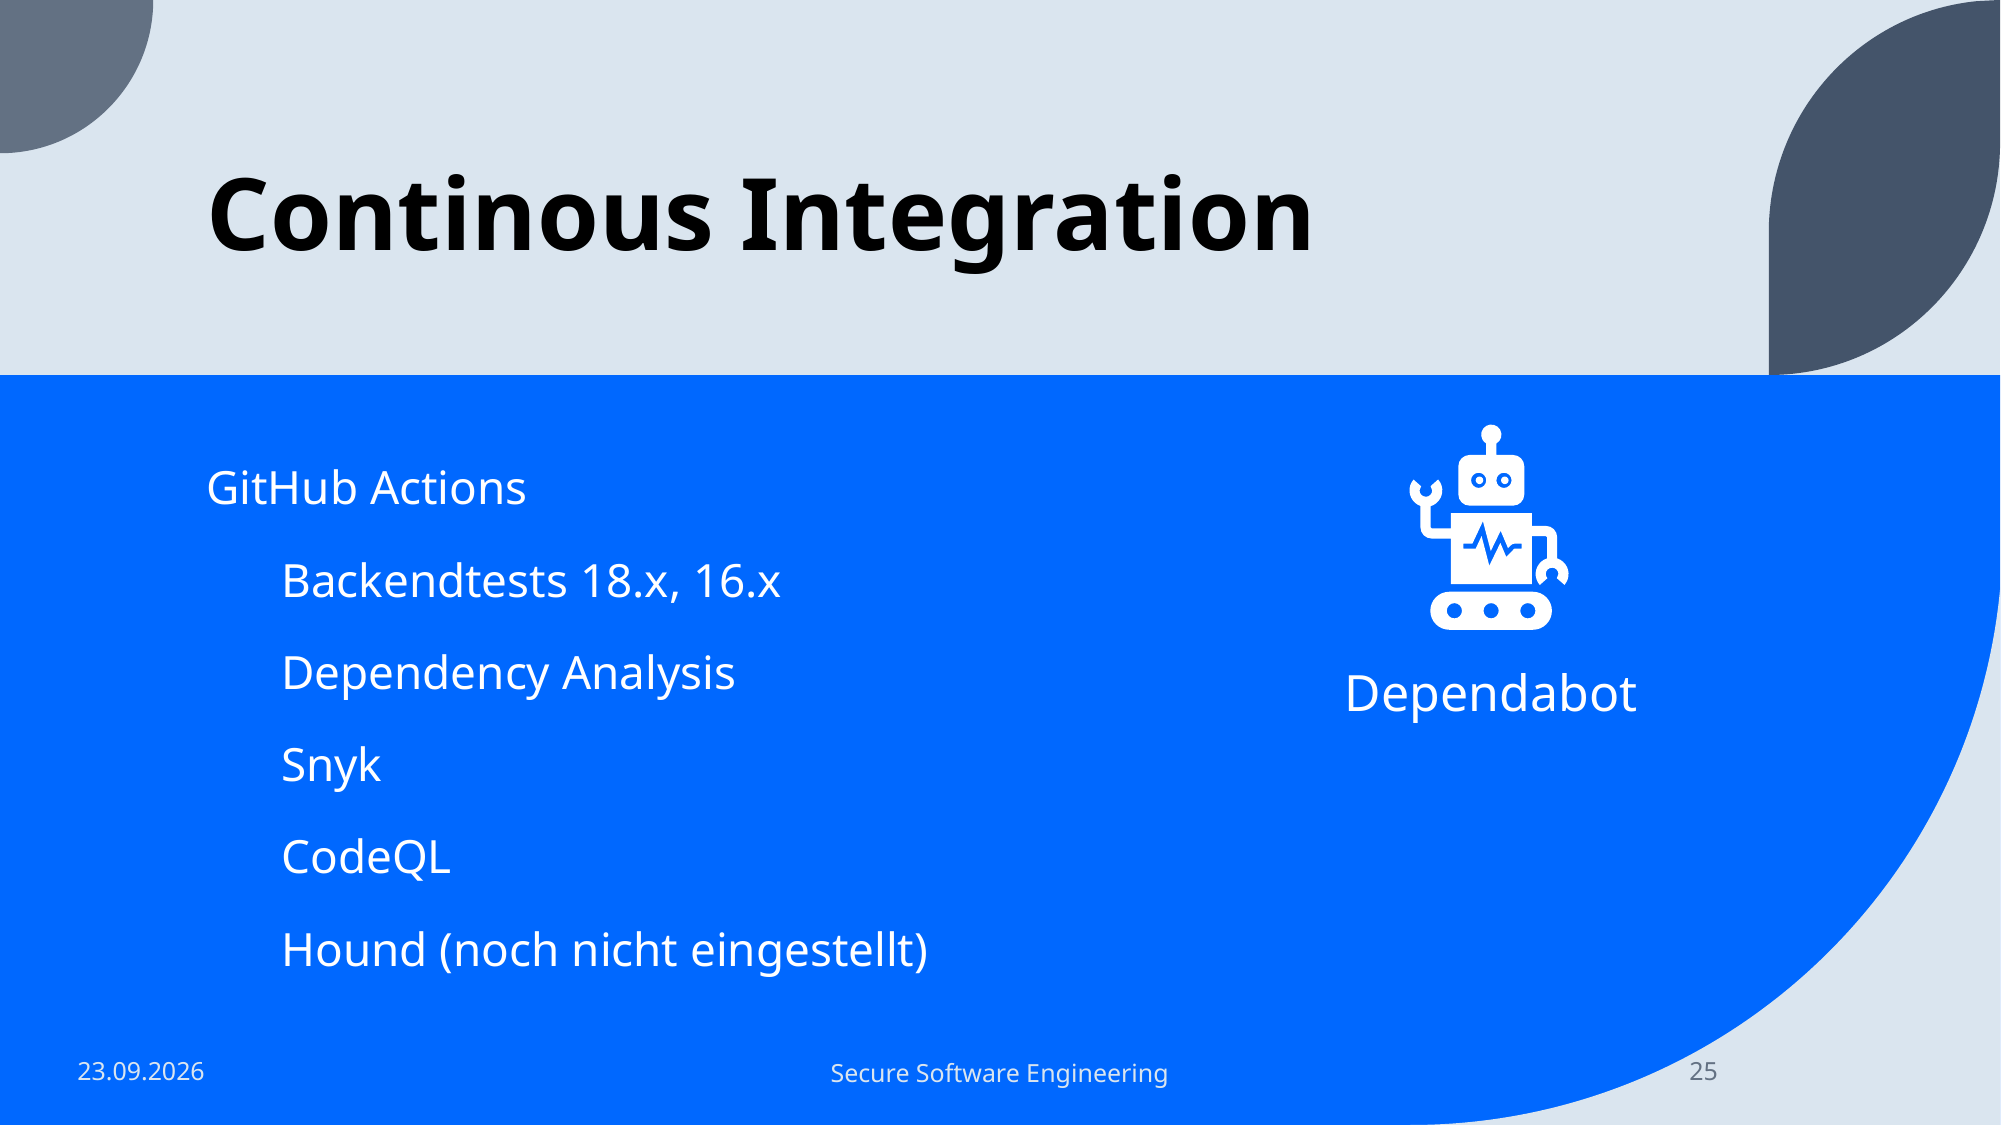

# Continous Integration
GitHub Actions
	Backendtests 18.x, 16.x
	Dependency Analysis
	Snyk
	CodeQL
	Hound (noch nicht eingestellt)
Dependabot
Secure Software Engineering